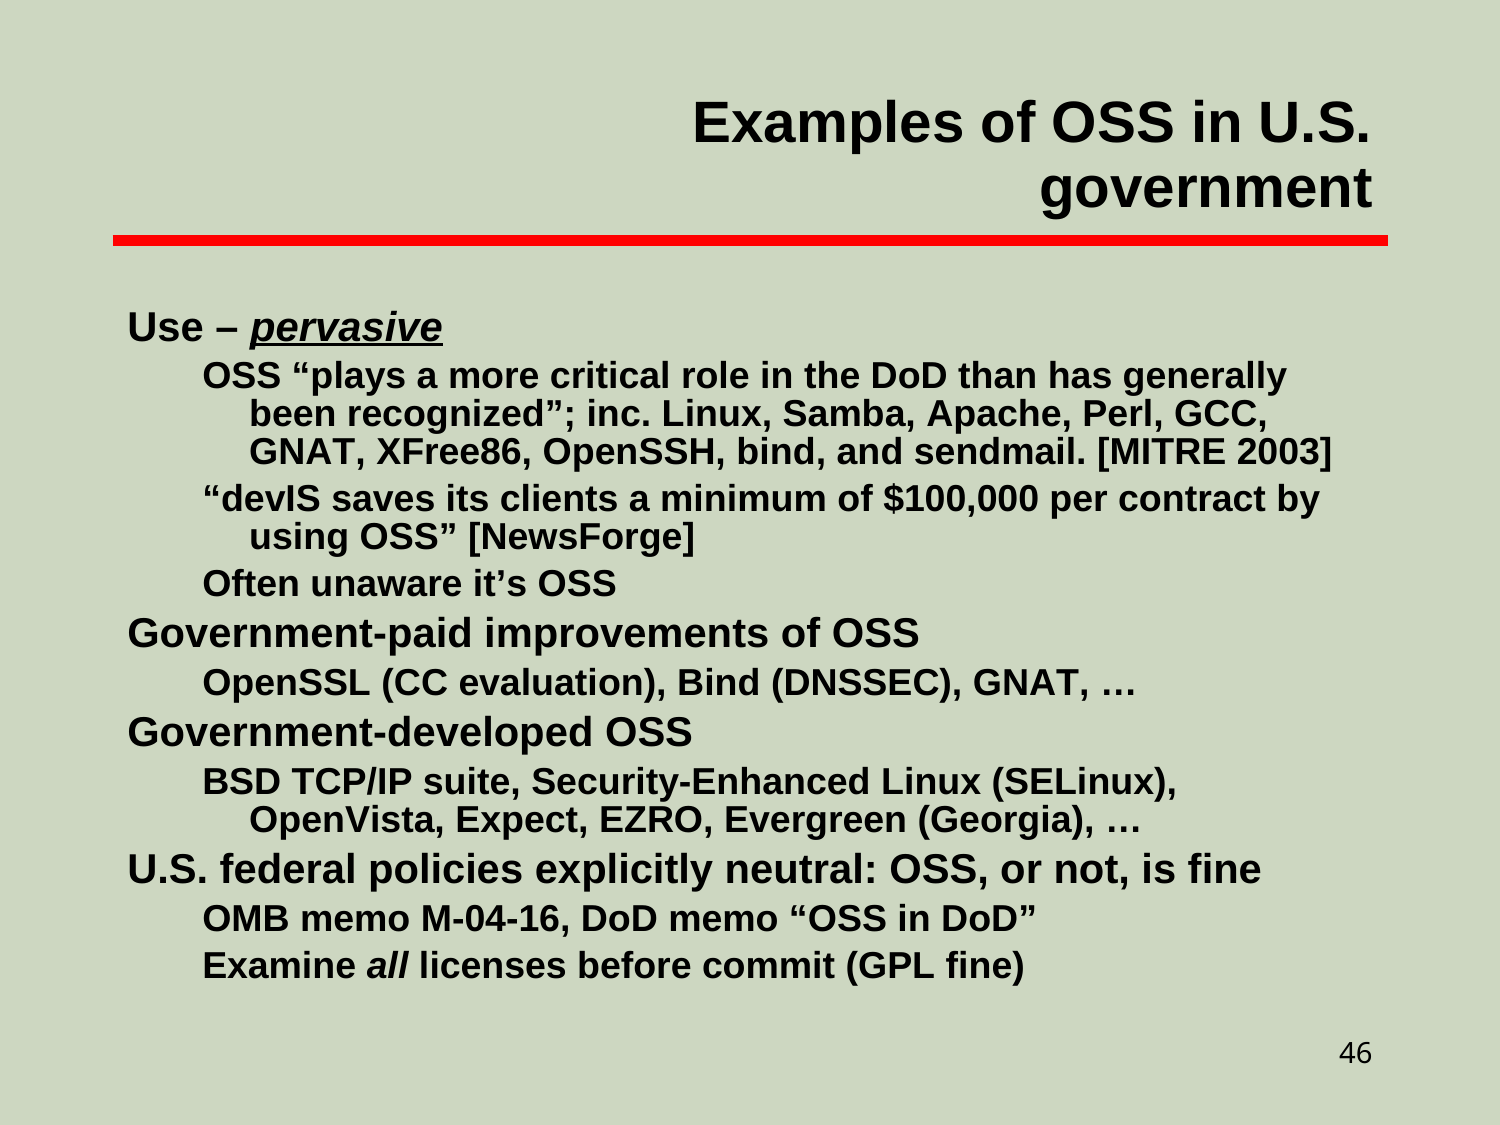

# Examples of OSS in U.S. government
Use – pervasive
OSS “plays a more critical role in the DoD than has generally been recognized”; inc. Linux, Samba, Apache, Perl, GCC, GNAT, XFree86, OpenSSH, bind, and sendmail. [MITRE 2003]
“devIS saves its clients a minimum of $100,000 per contract by using OSS” [NewsForge]
Often unaware it’s OSS
Government-paid improvements of OSS
OpenSSL (CC evaluation), Bind (DNSSEC), GNAT, …
Government-developed OSS
BSD TCP/IP suite, Security-Enhanced Linux (SELinux), OpenVista, Expect, EZRO, Evergreen (Georgia), …
U.S. federal policies explicitly neutral: OSS, or not, is fine
OMB memo M-04-16, DoD memo “OSS in DoD”
Examine all licenses before commit (GPL fine)